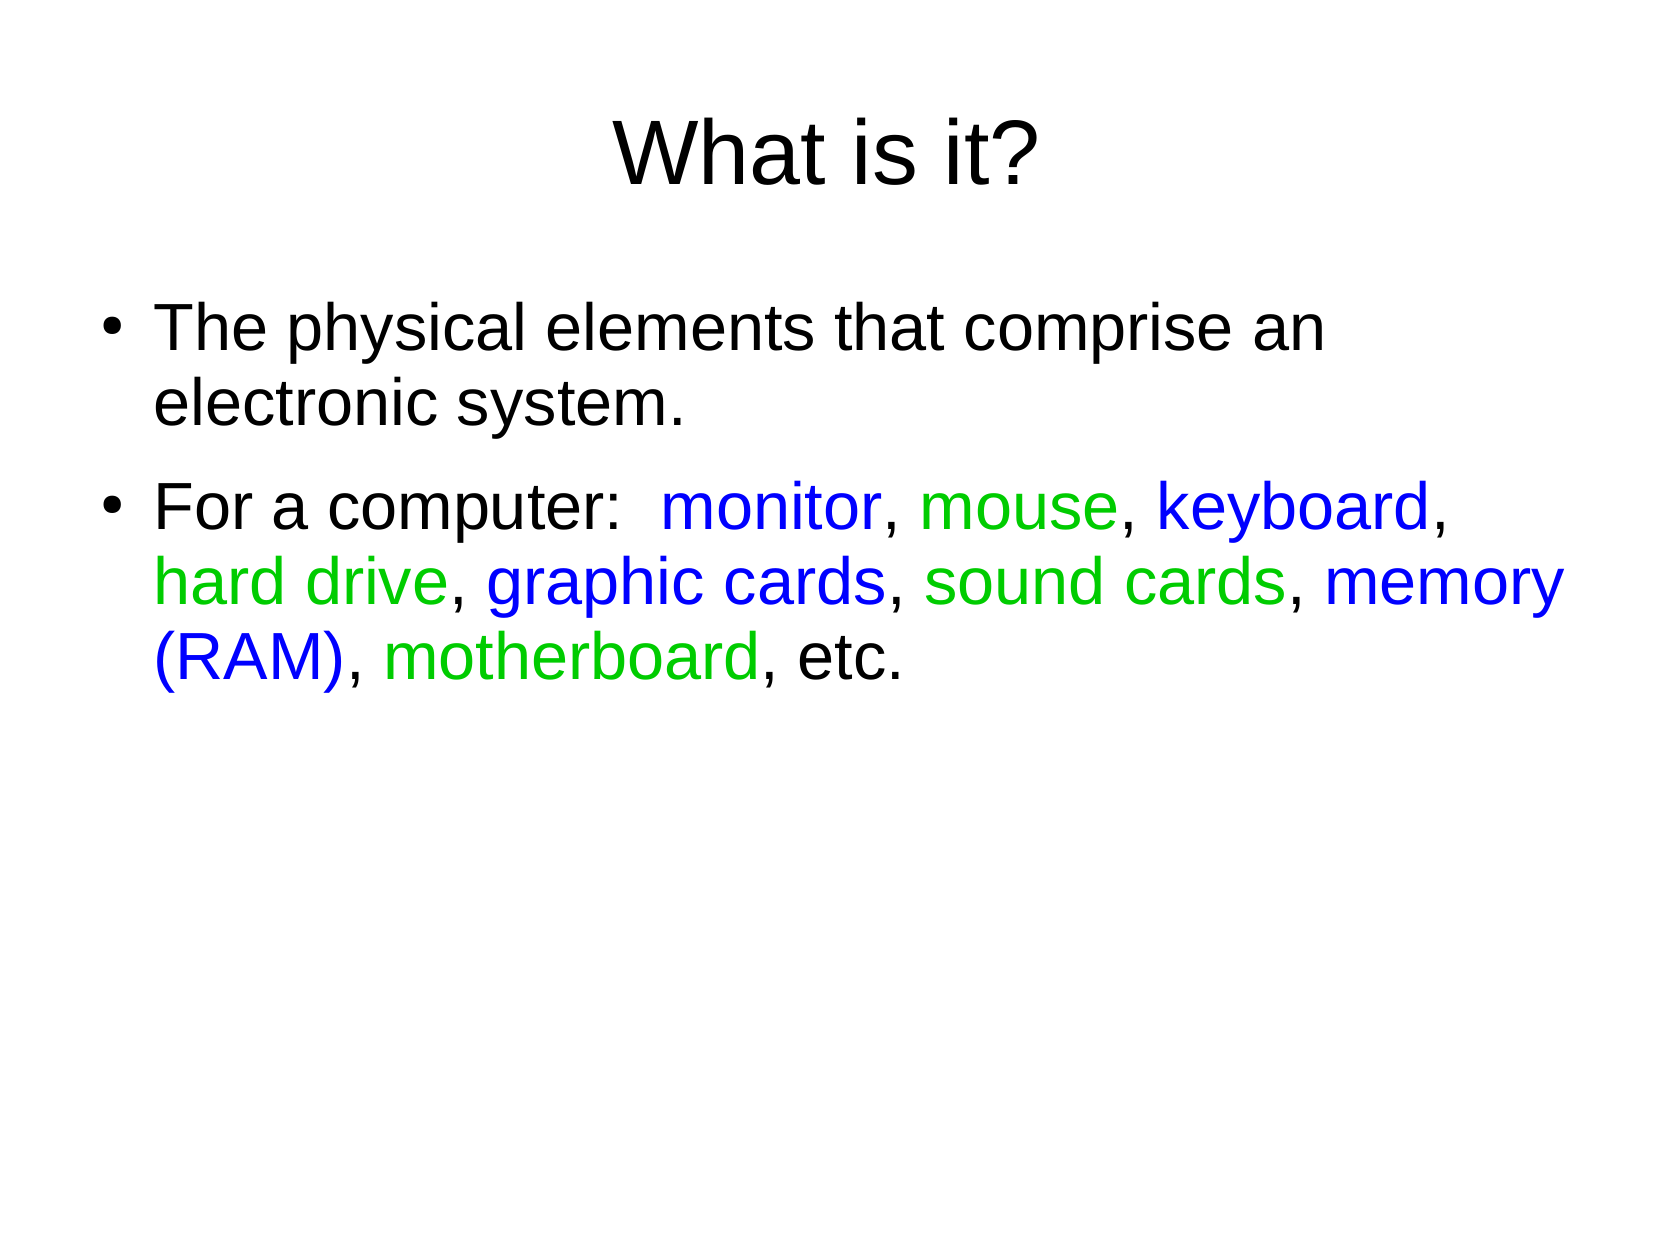

# What is it?
The physical elements that comprise an electronic system.
For a computer: monitor, mouse, keyboard, hard drive, graphic cards, sound cards, memory (RAM), motherboard, etc.